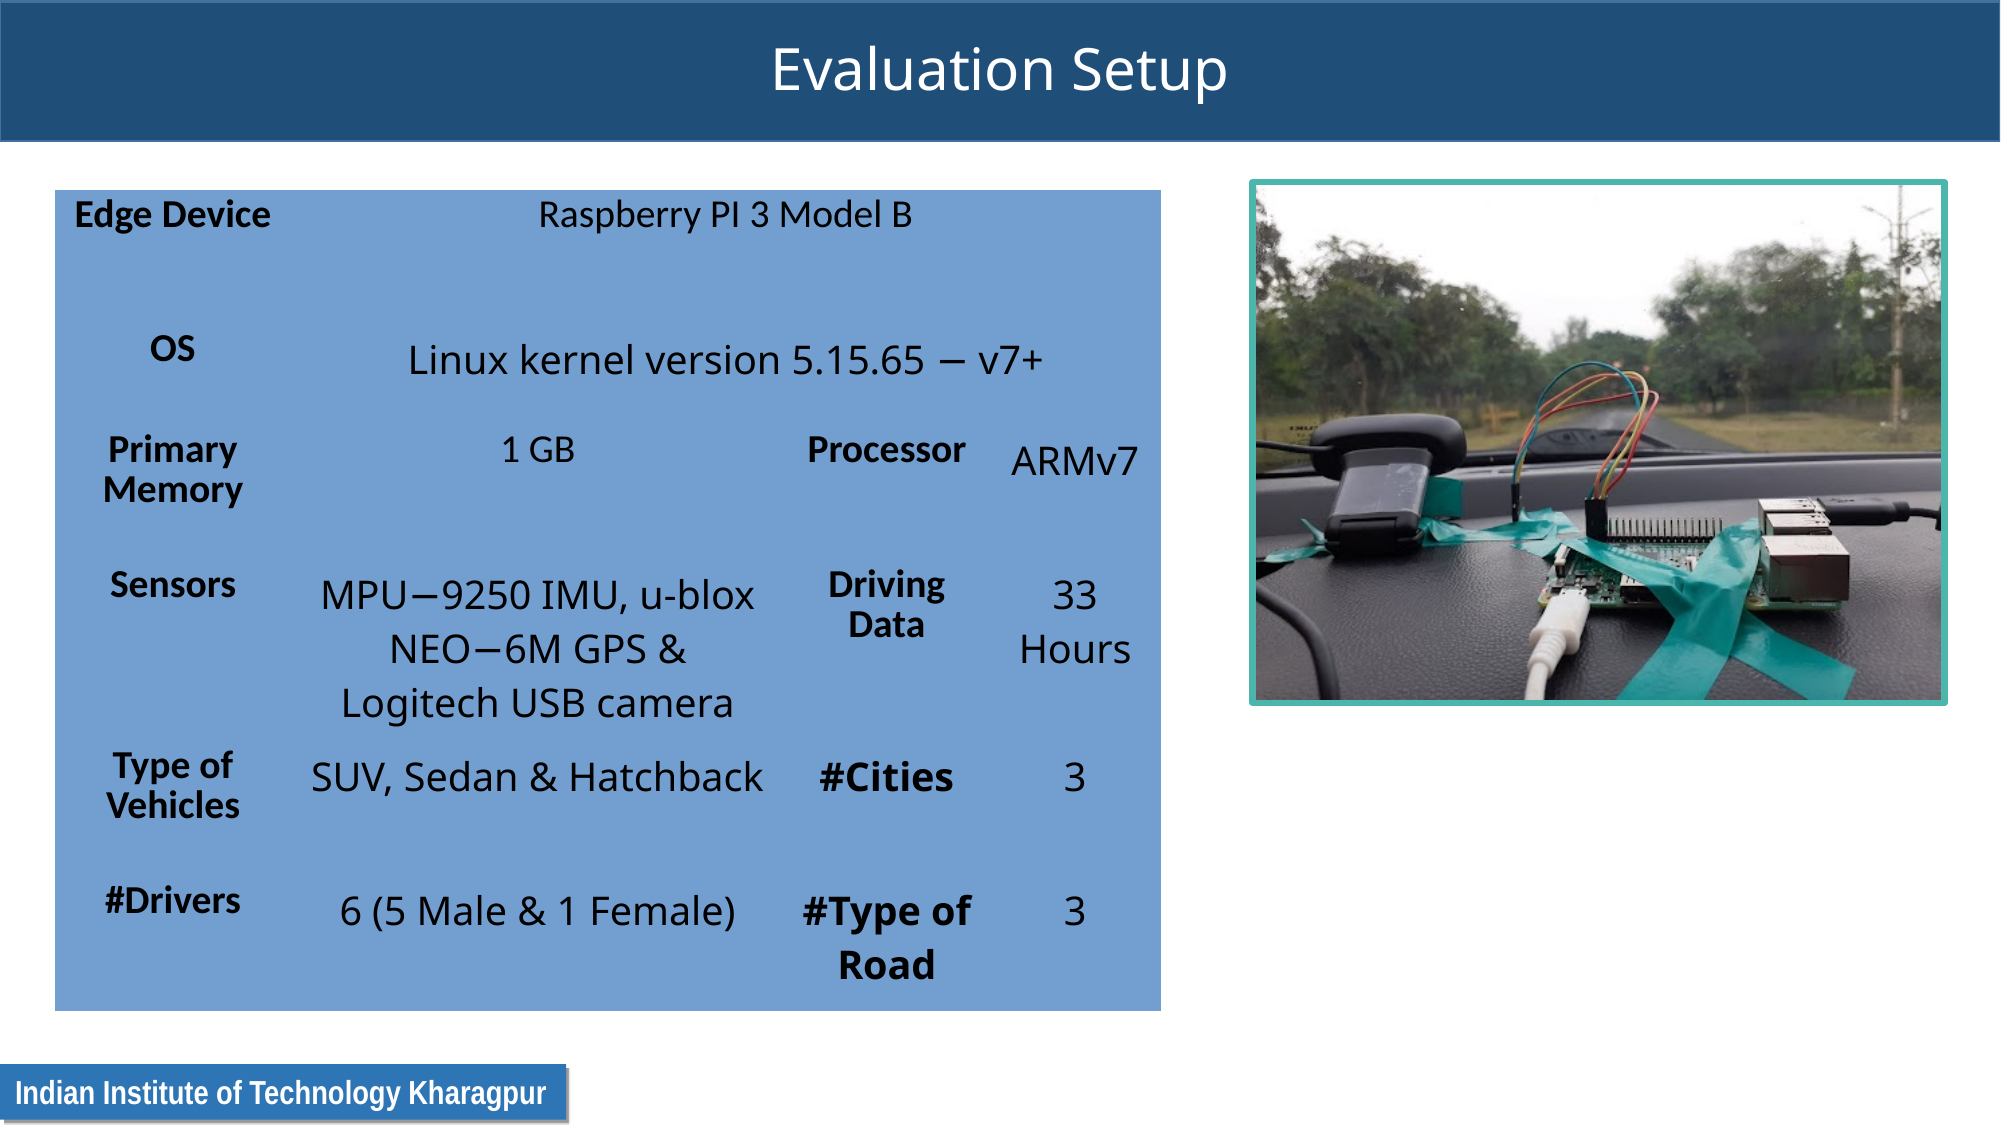

# Evaluation Setup
| Edge Device | Raspberry PI 3 Model B | | |
| --- | --- | --- | --- |
| OS | Linux kernel version 5.15.65 − v7+ | | |
| Primary Memory | 1 GB | Processor | ARMv7 |
| Sensors | MPU−9250 IMU, u-blox NEO−6M GPS & Logitech USB camera | Driving Data | 33 Hours |
| Type of Vehicles | SUV, Sedan & Hatchback | #Cities | 3 |
| #Drivers | 6 (5 Male & 1 Female) | #Type of Road | 3 |